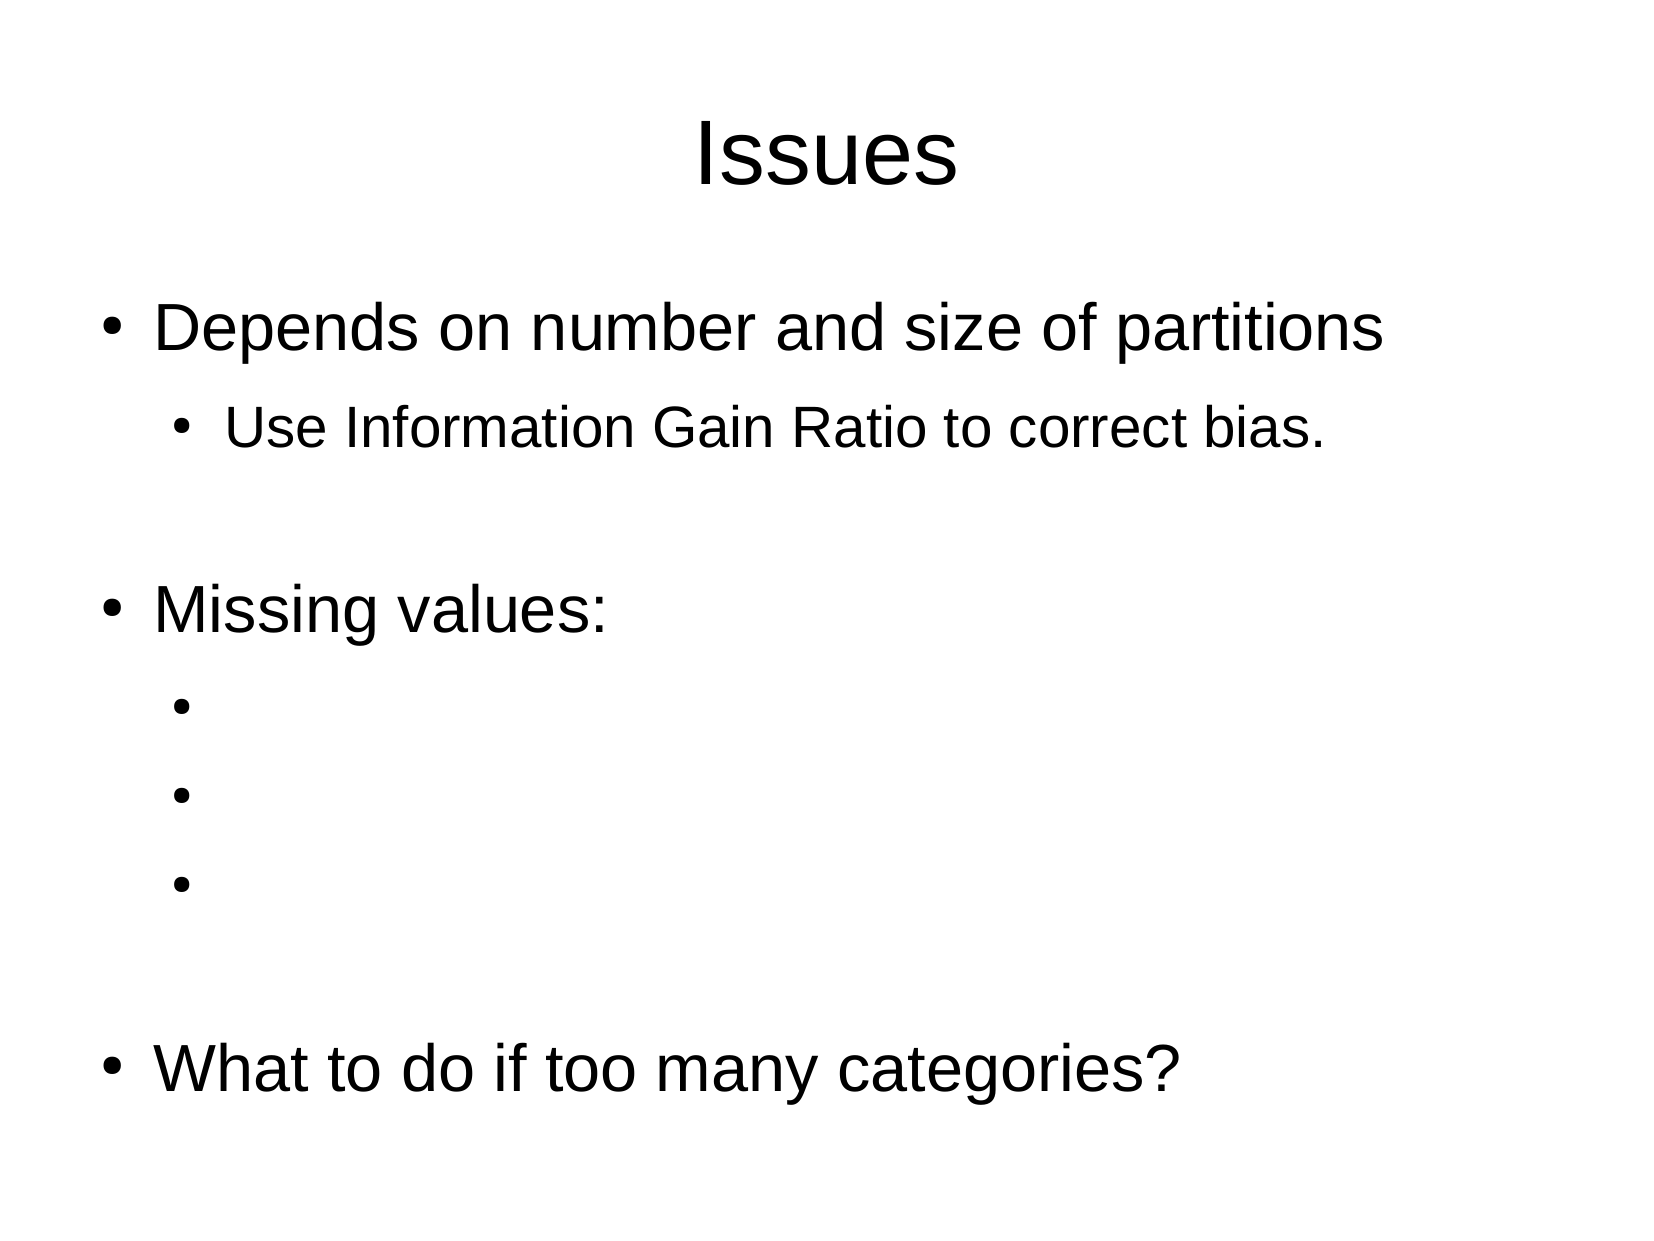

# Issues
Depends on number and size of partitions
Use Information Gain Ratio to correct bias.
Missing values:
What to do if too many categories?